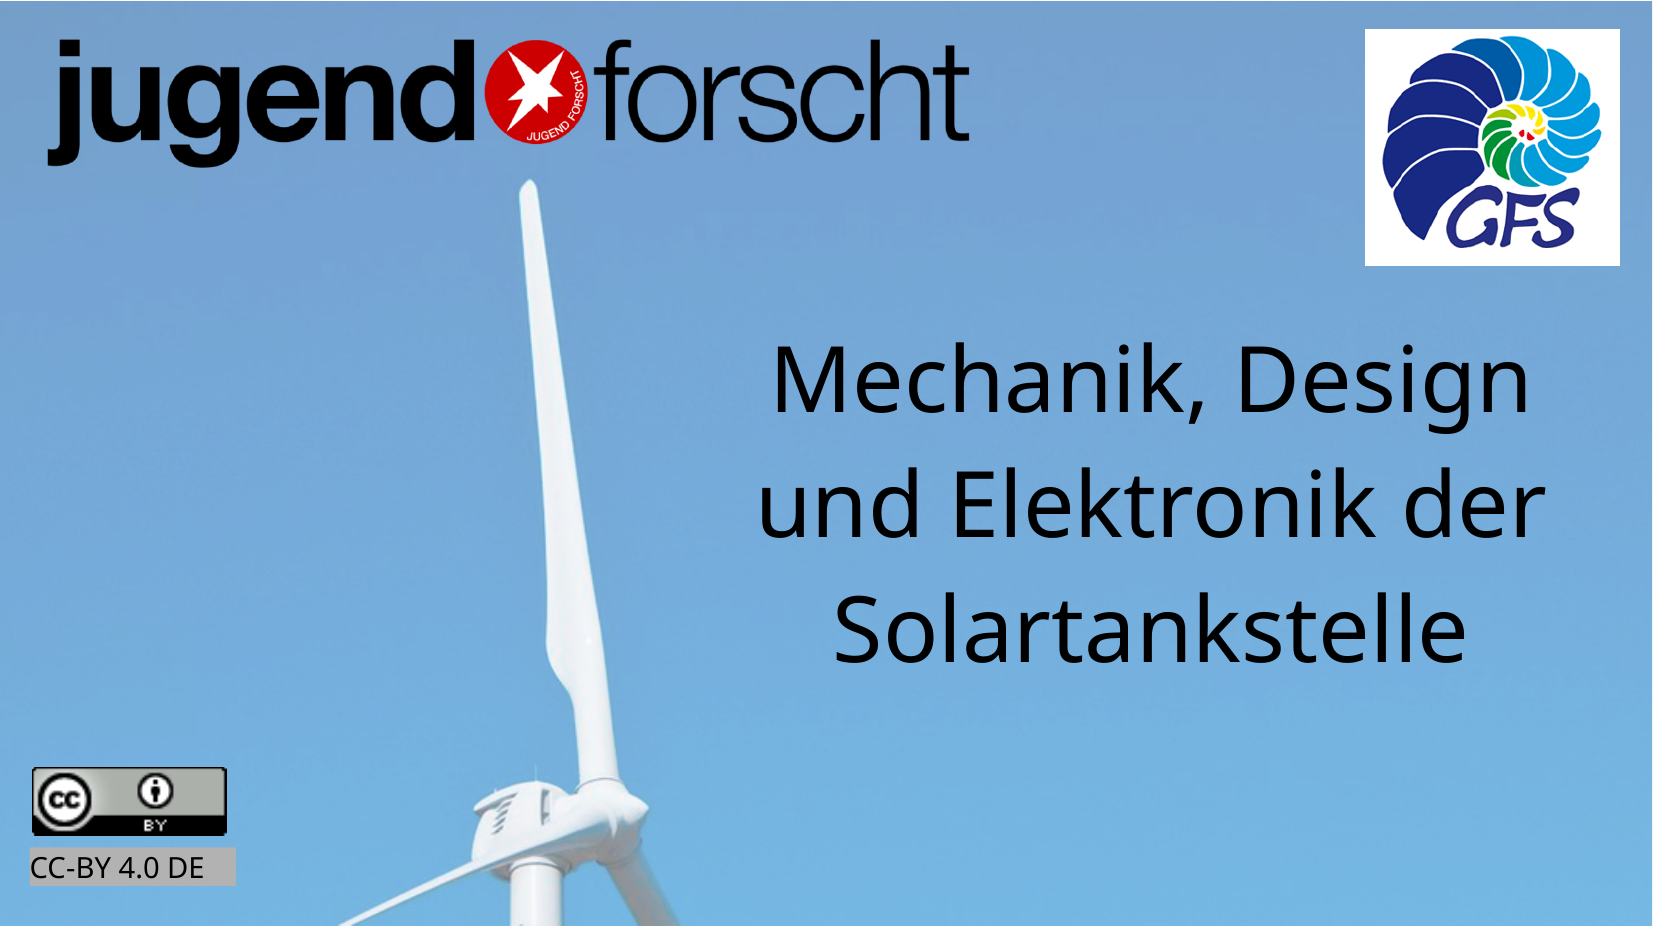

# Mechanik, Design und Elektronik der Solartankstelle